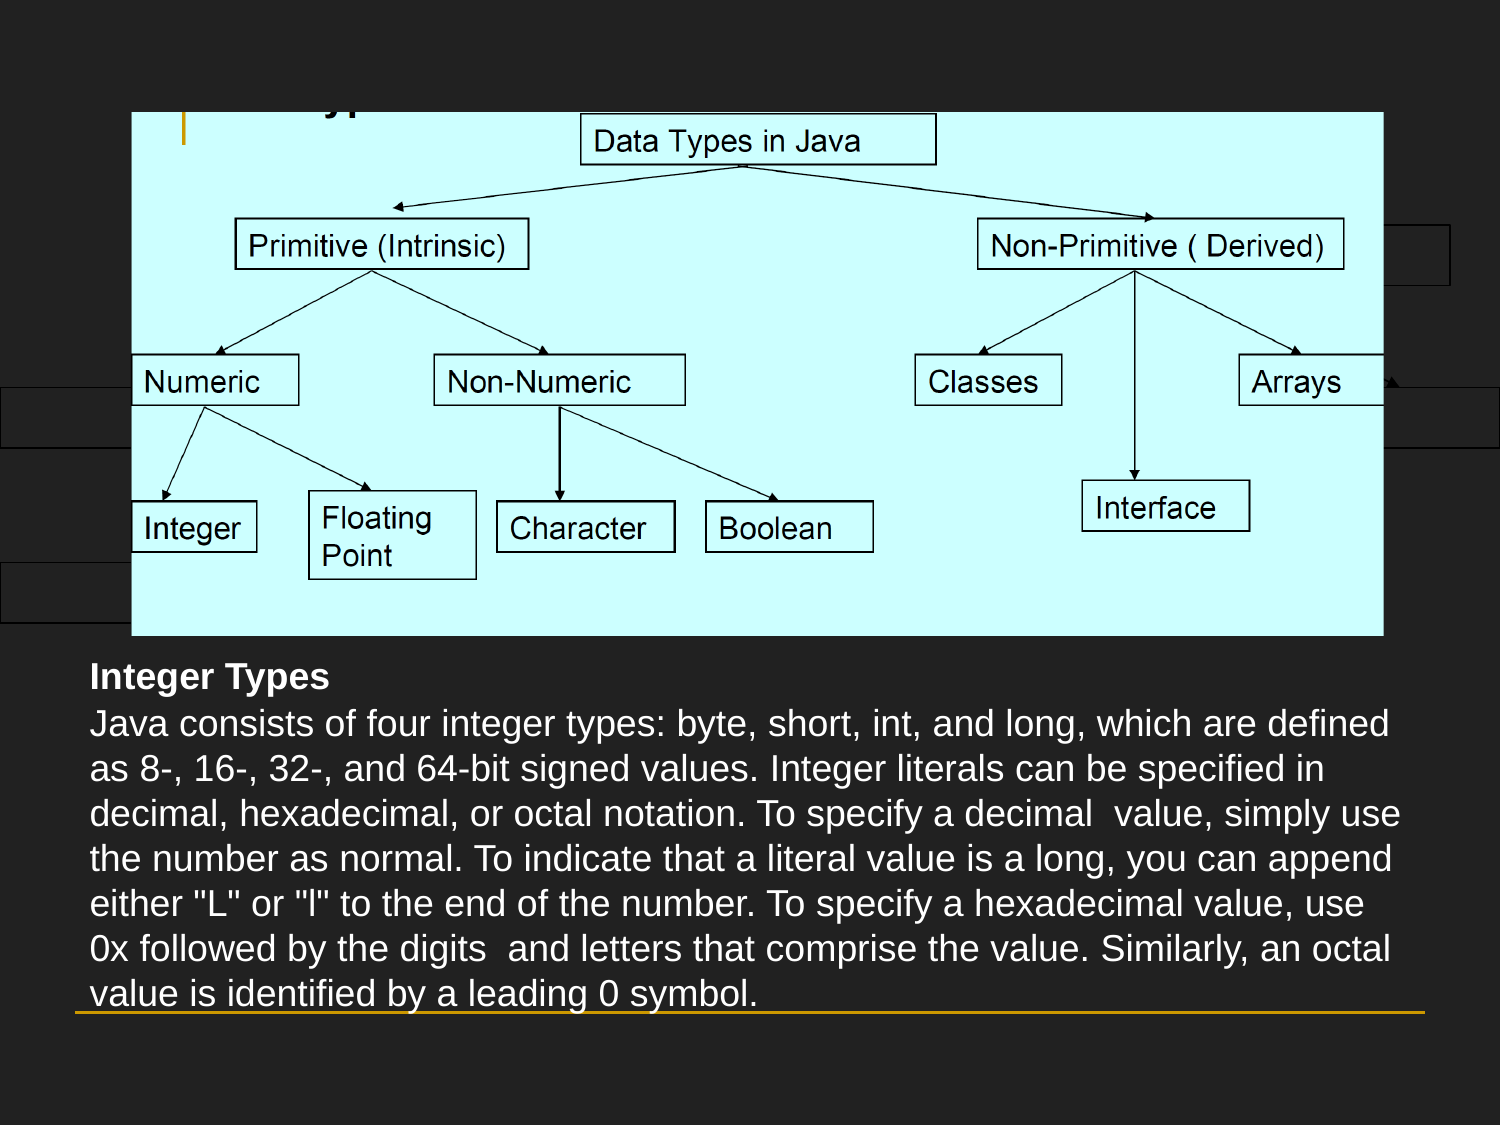

Integer Types
Java consists of four integer types: byte, short, int, and long, which are defined as 8-, 16-, 32-, and 64-bit signed values. Integer literals can be specified in decimal, hexadecimal, or octal notation. To specify a decimal value, simply use the number as normal. To indicate that a literal value is a long, you can append either "L" or "l" to the end of the number. To specify a hexadecimal value, use 0x followed by the digits and letters that comprise the value. Similarly, an octal value is identified by a leading 0 symbol.